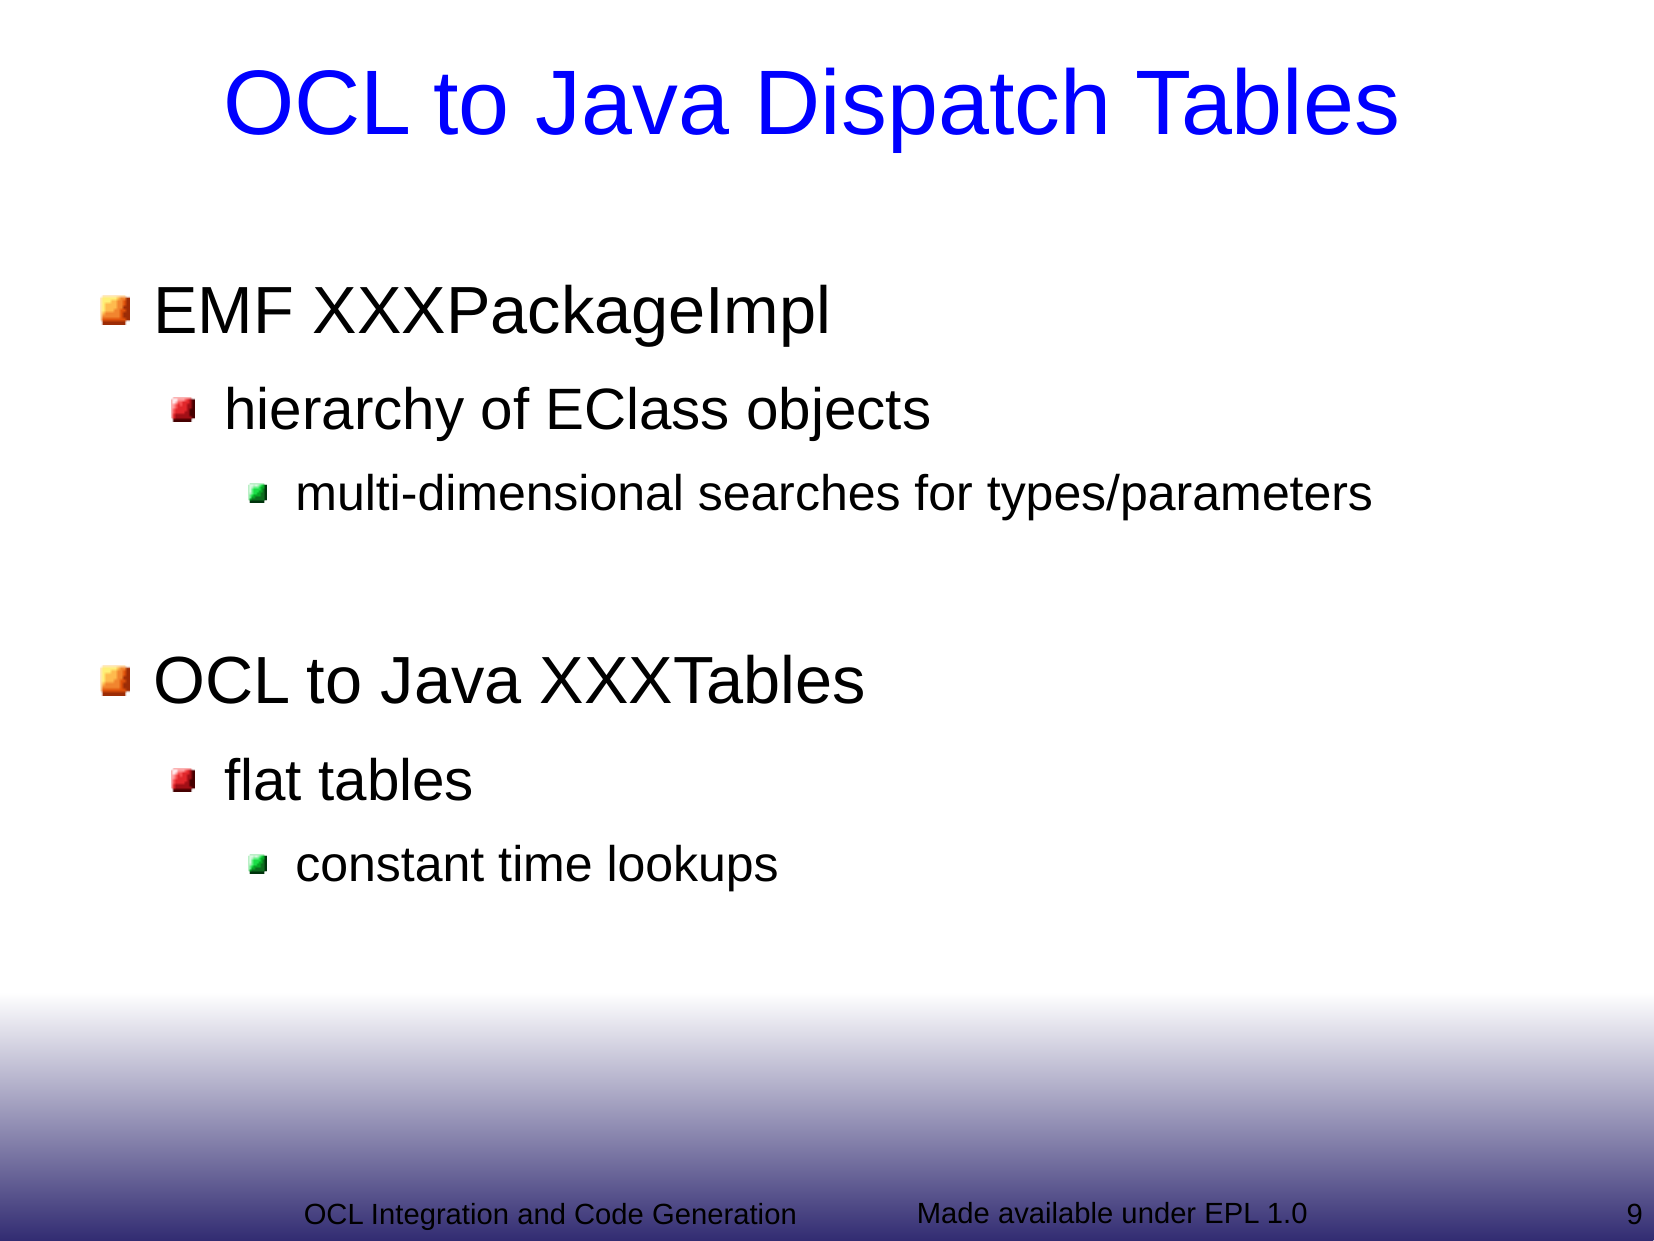

# OCL to Java Dispatch Tables
EMF XXXPackageImpl
hierarchy of EClass objects
multi-dimensional searches for types/parameters
OCL to Java XXXTables
flat tables
constant time lookups
OCL Integration and Code Generation
9